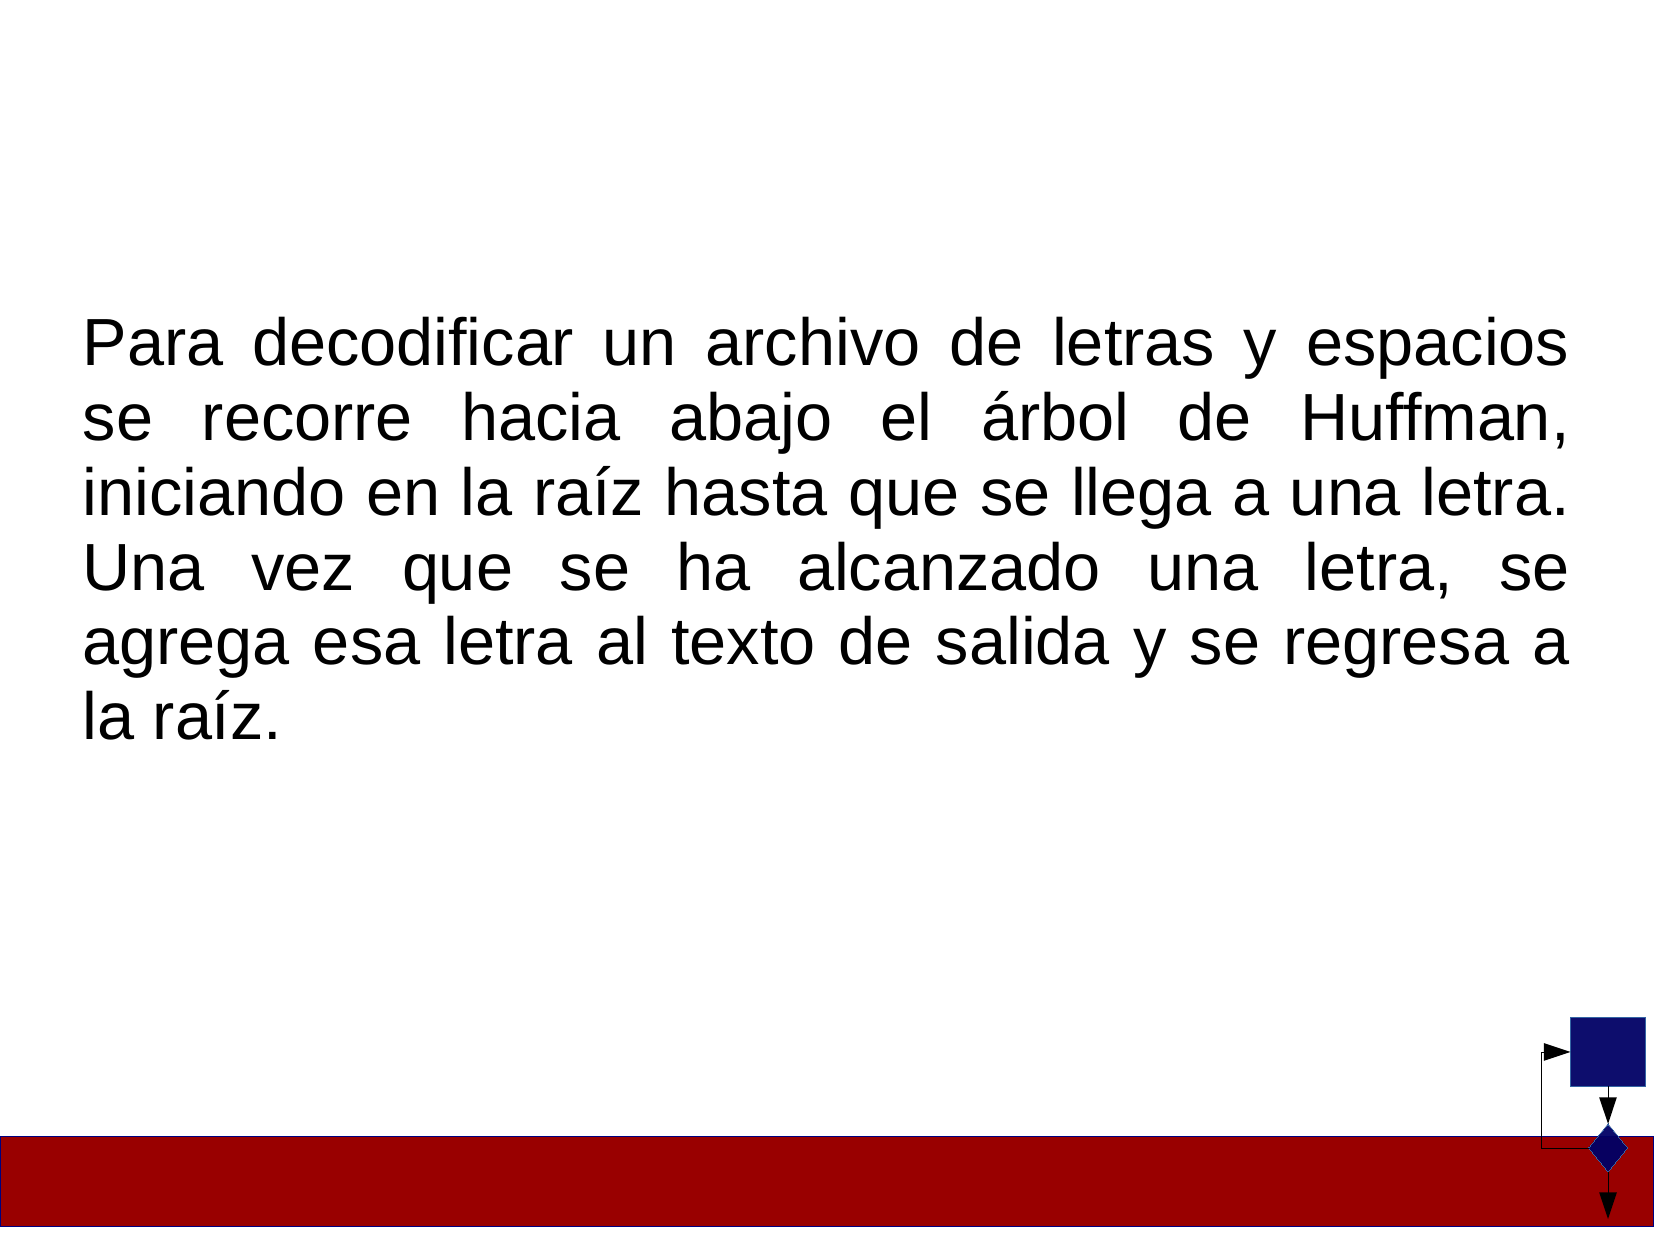

# Para decodificar un archivo de letras y espacios se recorre hacia abajo el árbol de Huffman, iniciando en la raíz hasta que se llega a una letra. Una vez que se ha alcanzado una letra, se agrega esa letra al texto de salida y se regresa a la raíz.